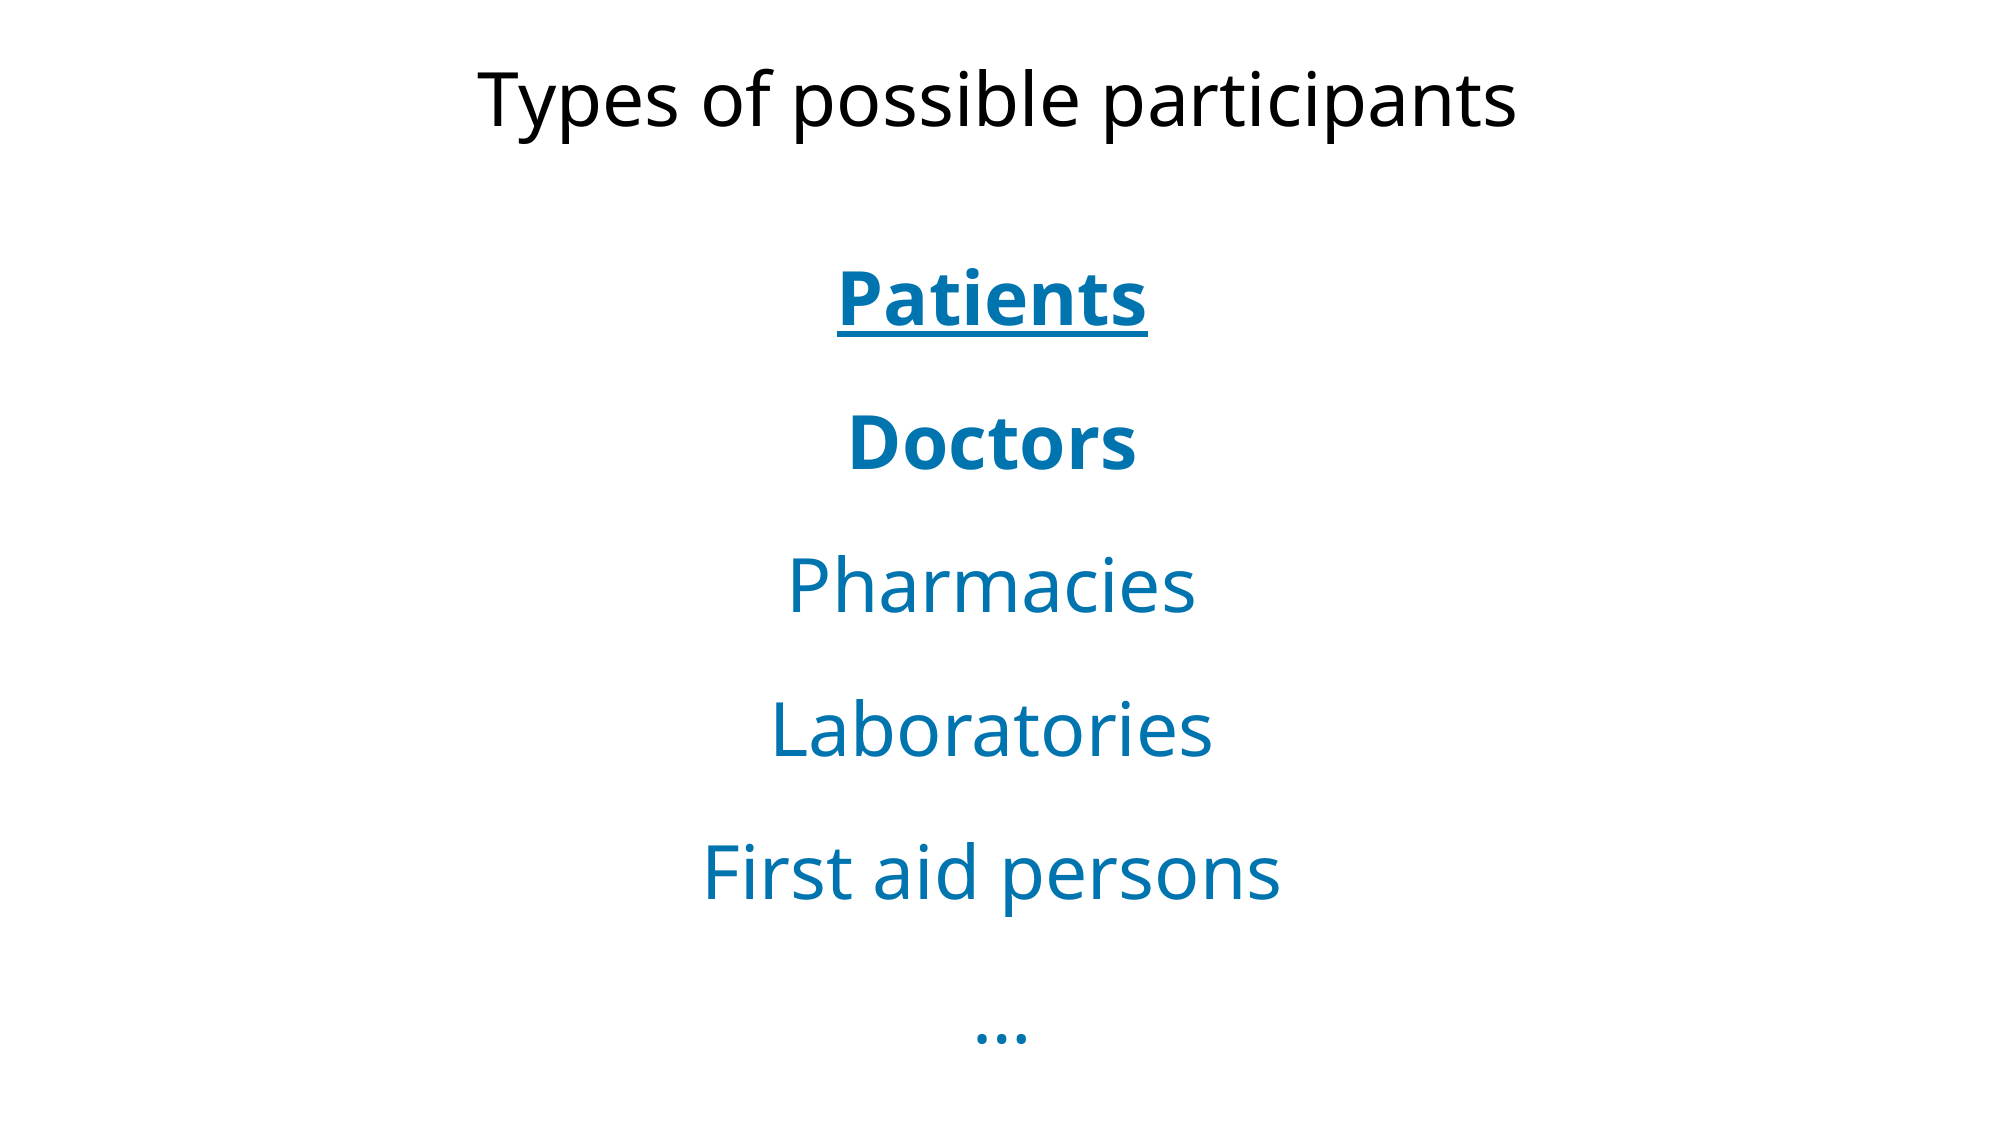

Types of possible participants
# Patients
Doctors
Pharmacies
Laboratories
First aid persons
 …